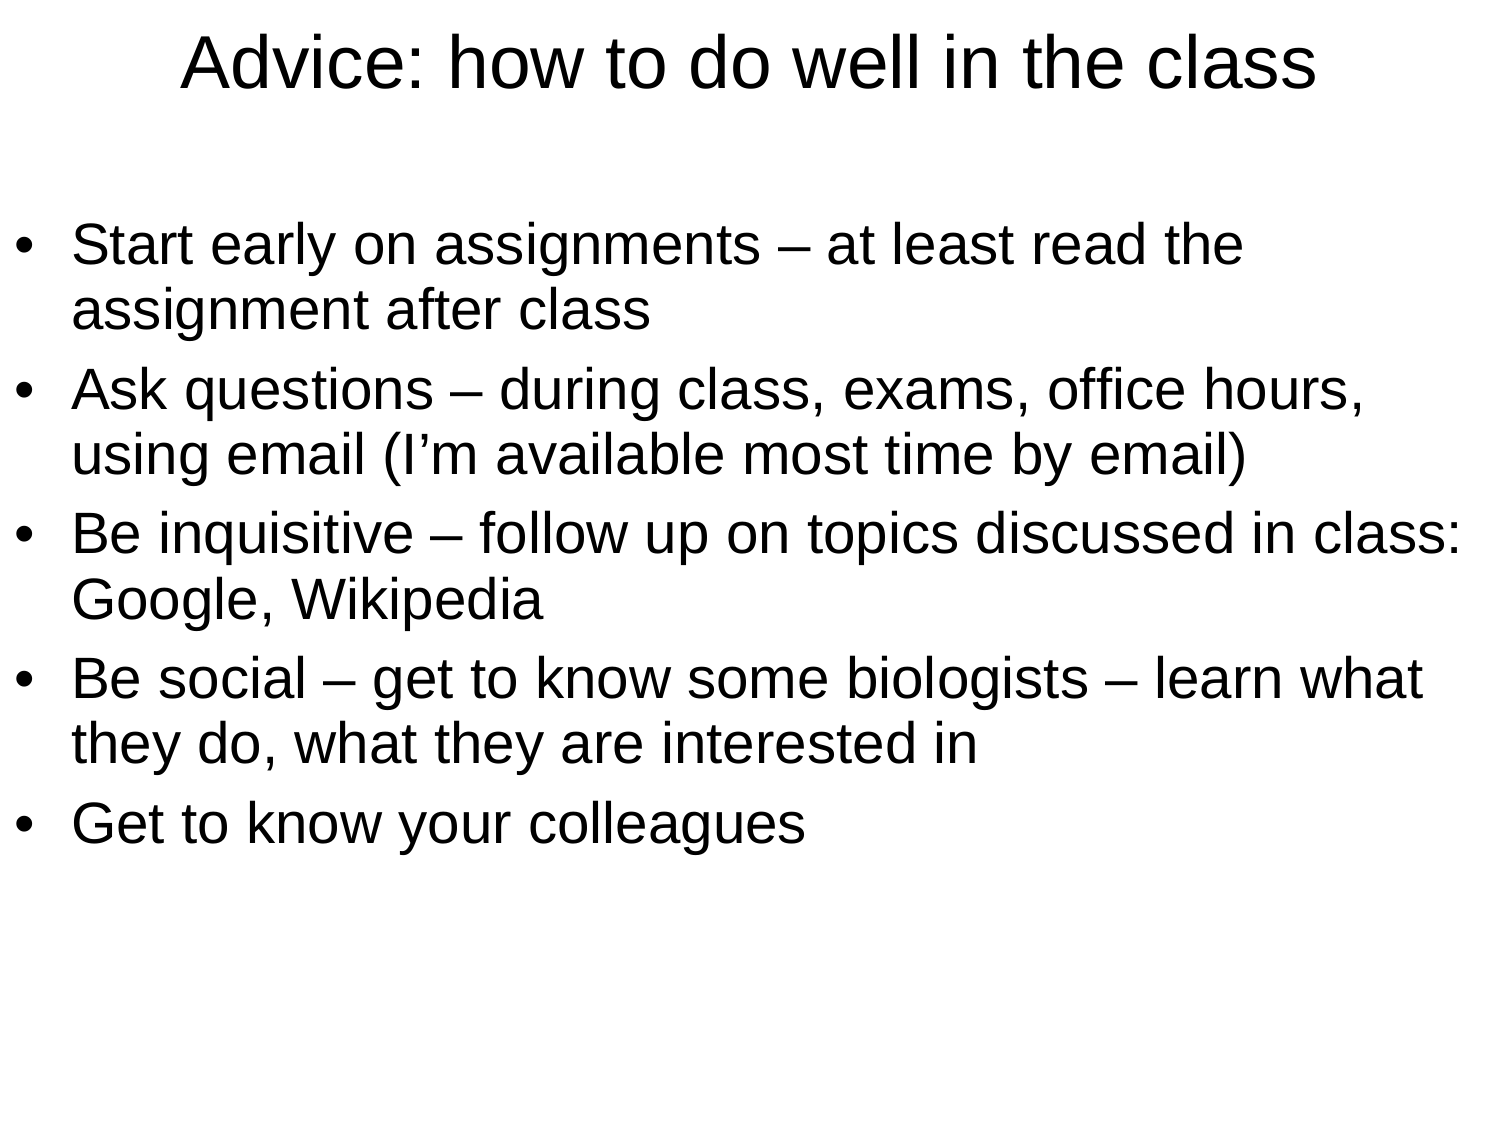

# Advice: how to do well in the class
Start early on assignments – at least read the assignment after class
Ask questions – during class, exams, office hours, using email (I’m available most time by email)
Be inquisitive – follow up on topics discussed in class: Google, Wikipedia
Be social – get to know some biologists – learn what they do, what they are interested in
Get to know your colleagues